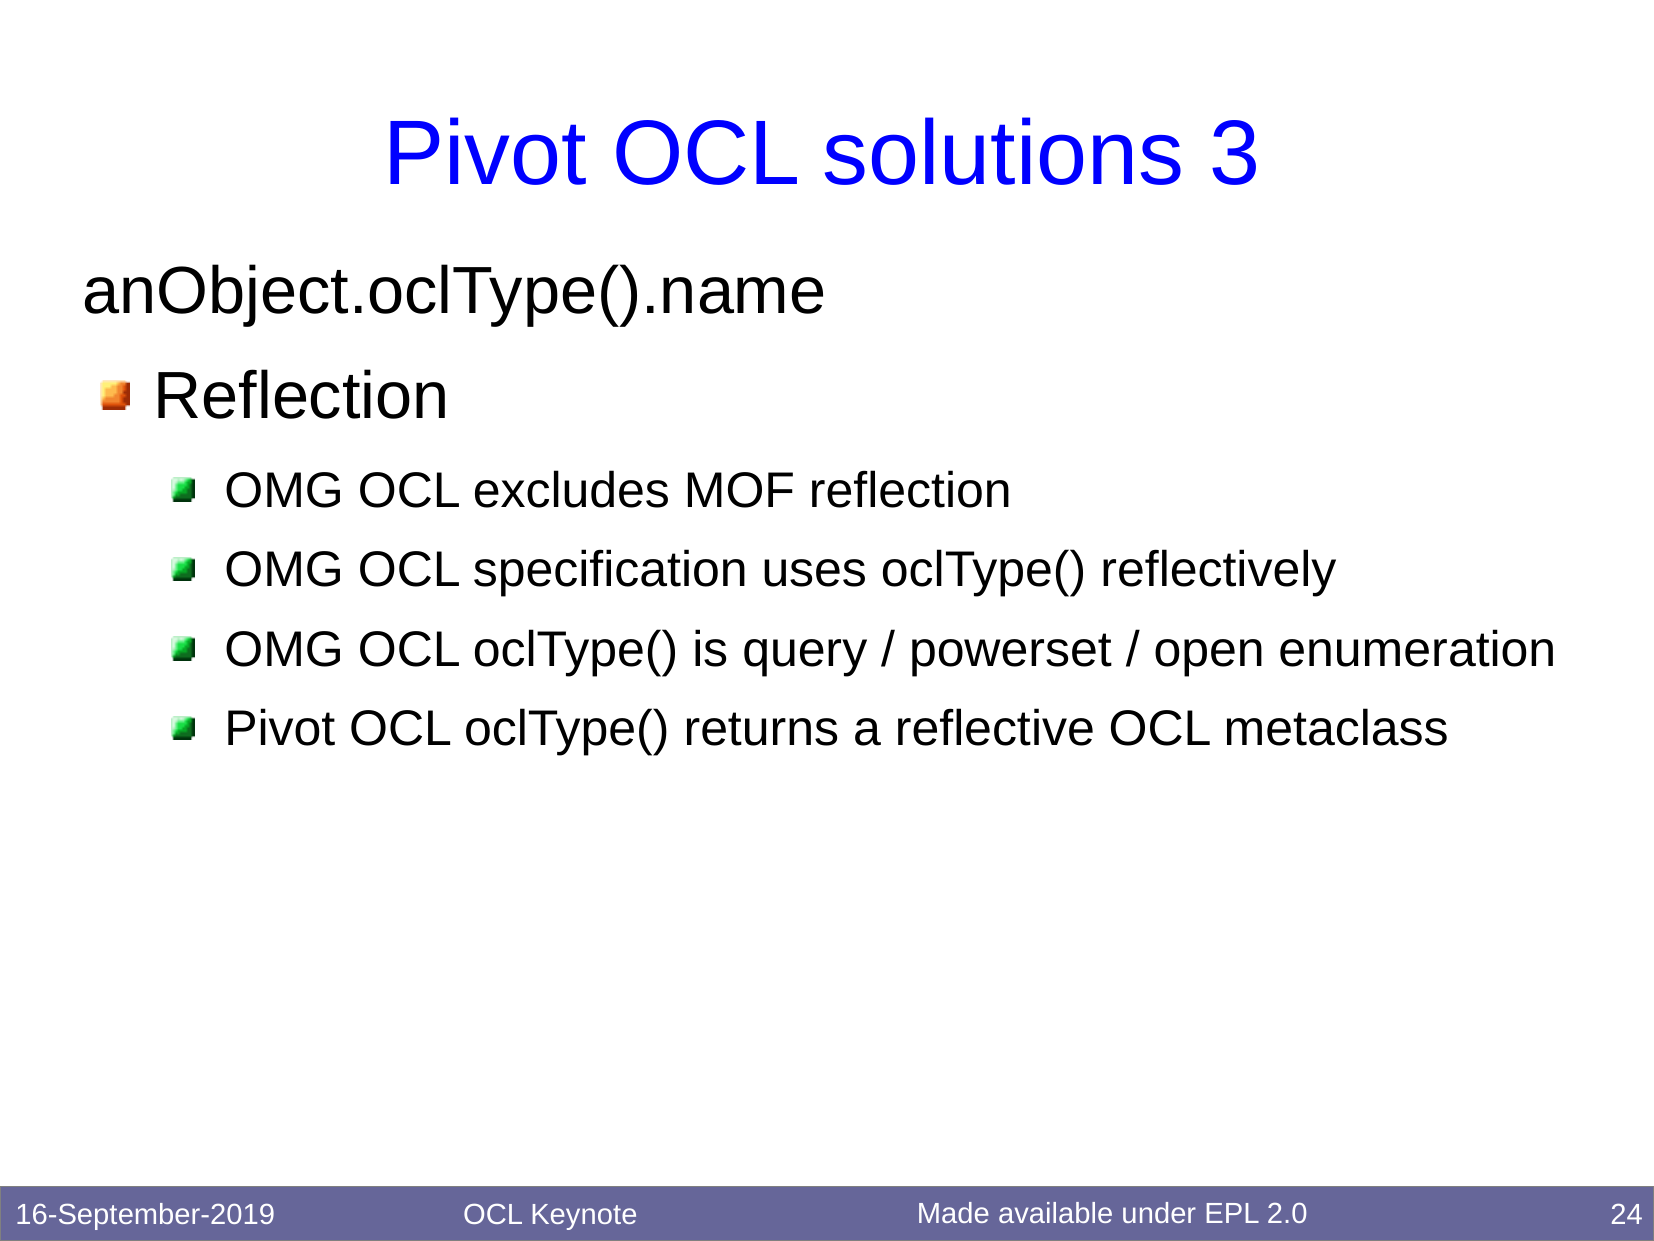

# Pivot OCL solutions 3
anObject.oclType().name
Reflection
OMG OCL excludes MOF reflection
OMG OCL specification uses oclType() reflectively
OMG OCL oclType() is query / powerset / open enumeration
Pivot OCL oclType() returns a reflective OCL metaclass
16-September-2019
OCL Keynote
24